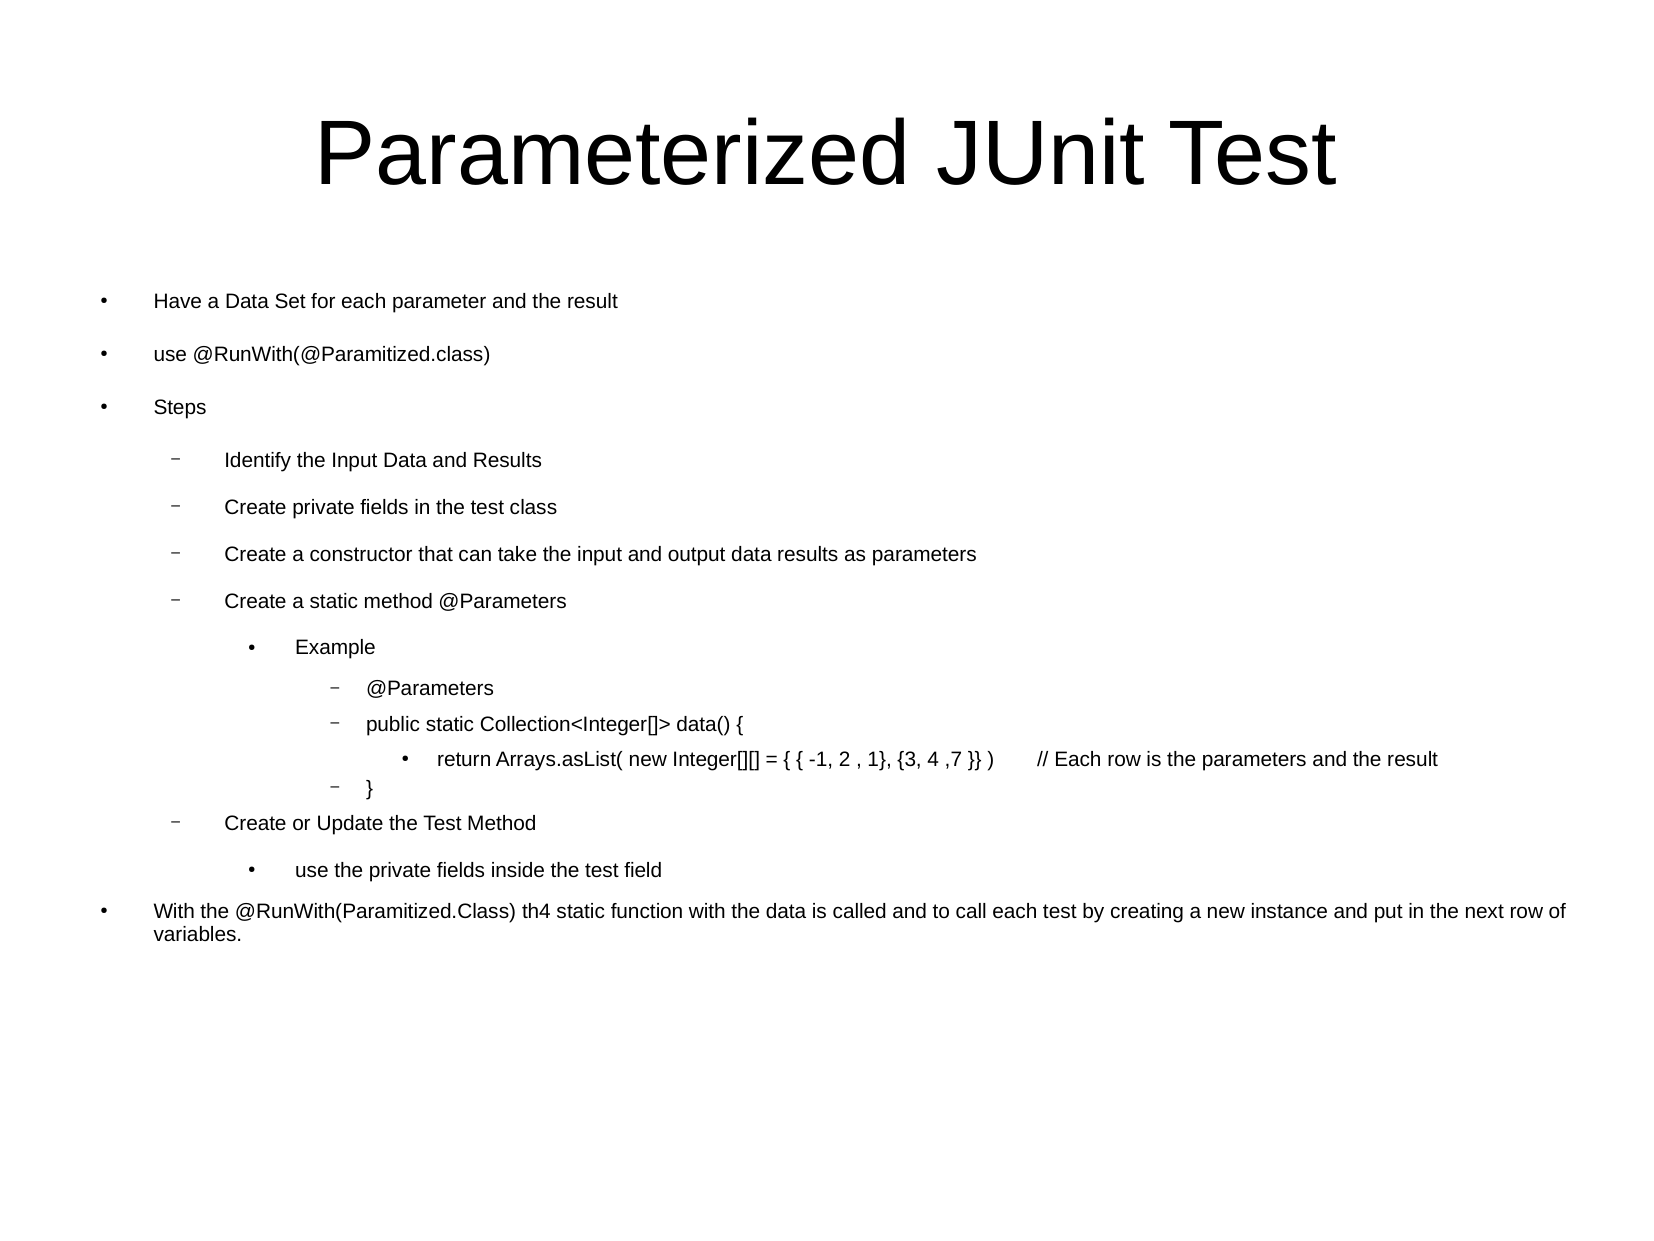

# Parameterized JUnit Test
Have a Data Set for each parameter and the result
use @RunWith(@Paramitized.class)
Steps
Identify the Input Data and Results
Create private fields in the test class
Create a constructor that can take the input and output data results as parameters
Create a static method @Parameters
Example
@Parameters
public static Collection<Integer[]> data() {
return Arrays.asList( new Integer[][] = { { -1, 2 , 1}, {3, 4 ,7 }} )	// Each row is the parameters and the result
}
Create or Update the Test Method
use the private fields inside the test field
With the @RunWith(Paramitized.Class) th4 static function with the data is called and to call each test by creating a new instance and put in the next row of variables.